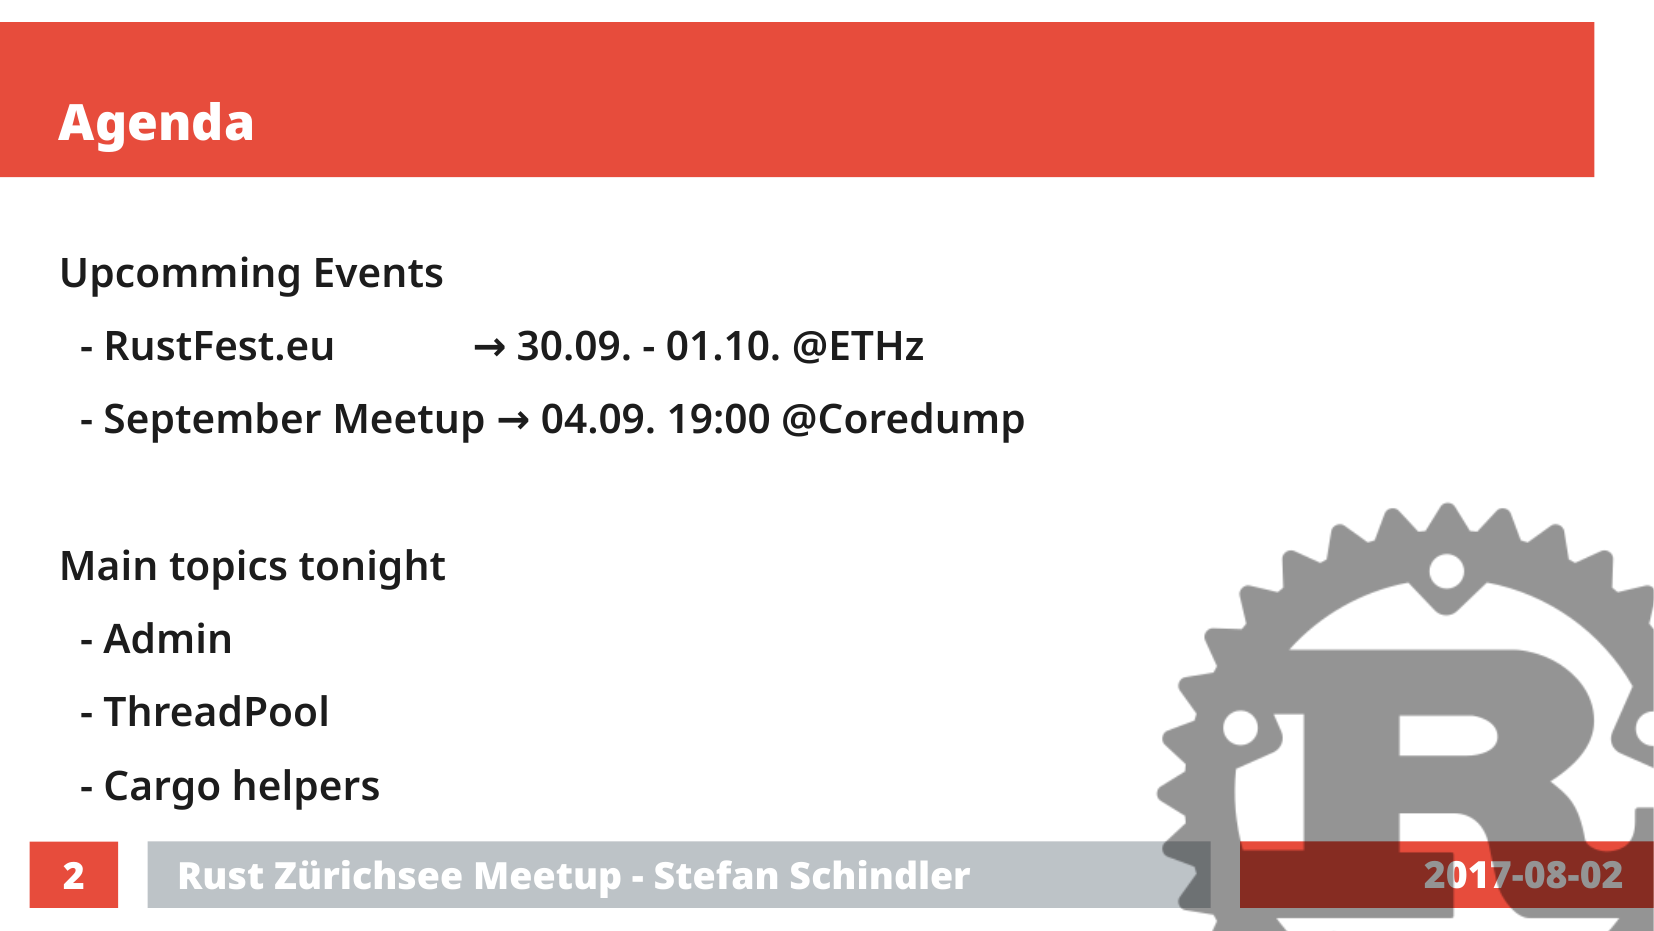

# Agenda
Upcomming Events
 - RustFest.eu → 30.09. - 01.10. @ETHz
 - September Meetup → 04.09. 19:00 @Coredump
Main topics tonight
 - Admin
 - ThreadPool
 - Cargo helpers
2
Rust Zürichsee Meetup - Stefan Schindler
2017-08-02